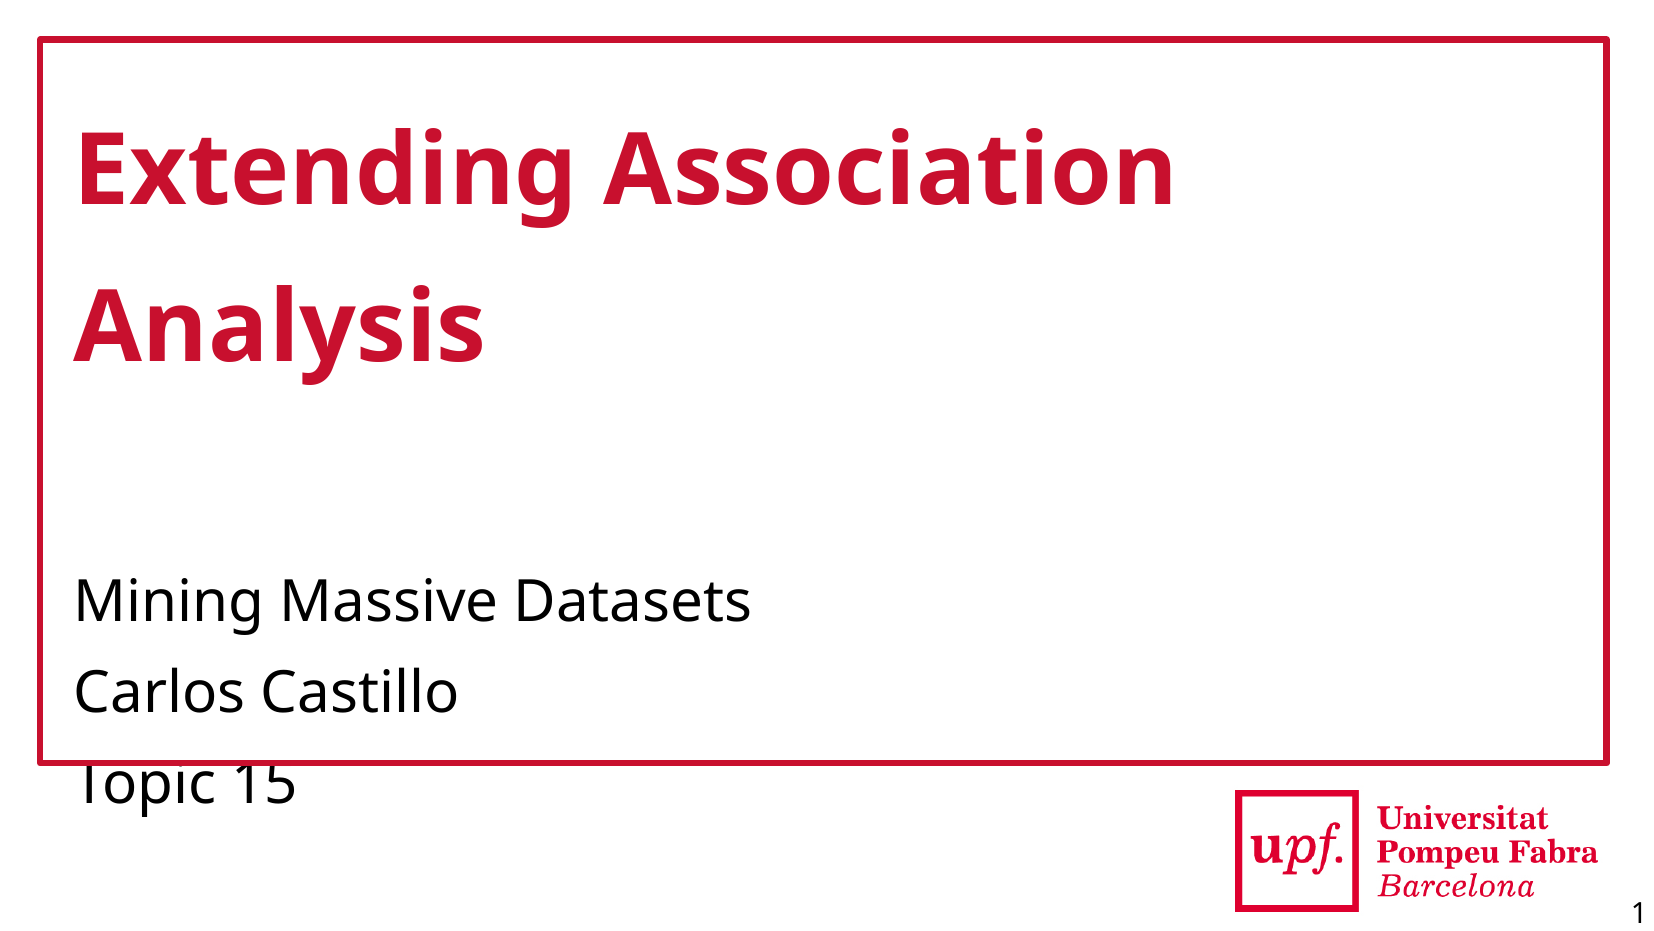

Extending Association Analysis
Mining Massive Datasets
Carlos Castillo
Topic 15
1